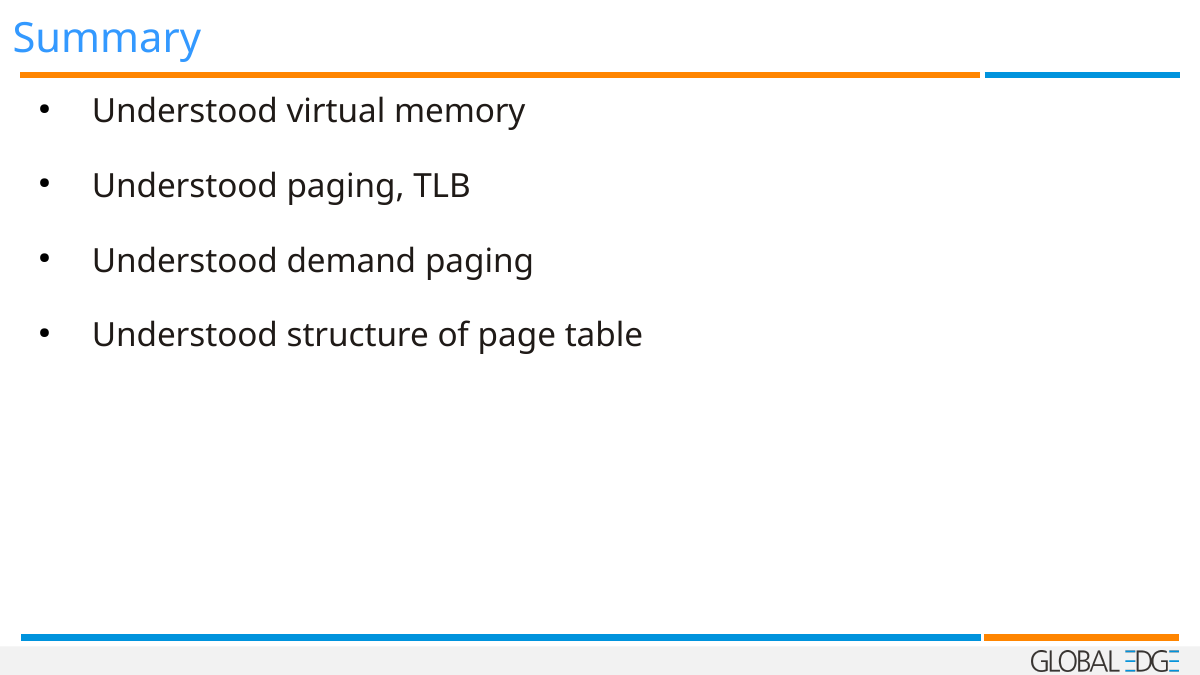

# Summary
Understood virtual memory
Understood paging, TLB
Understood demand paging
Understood structure of page table